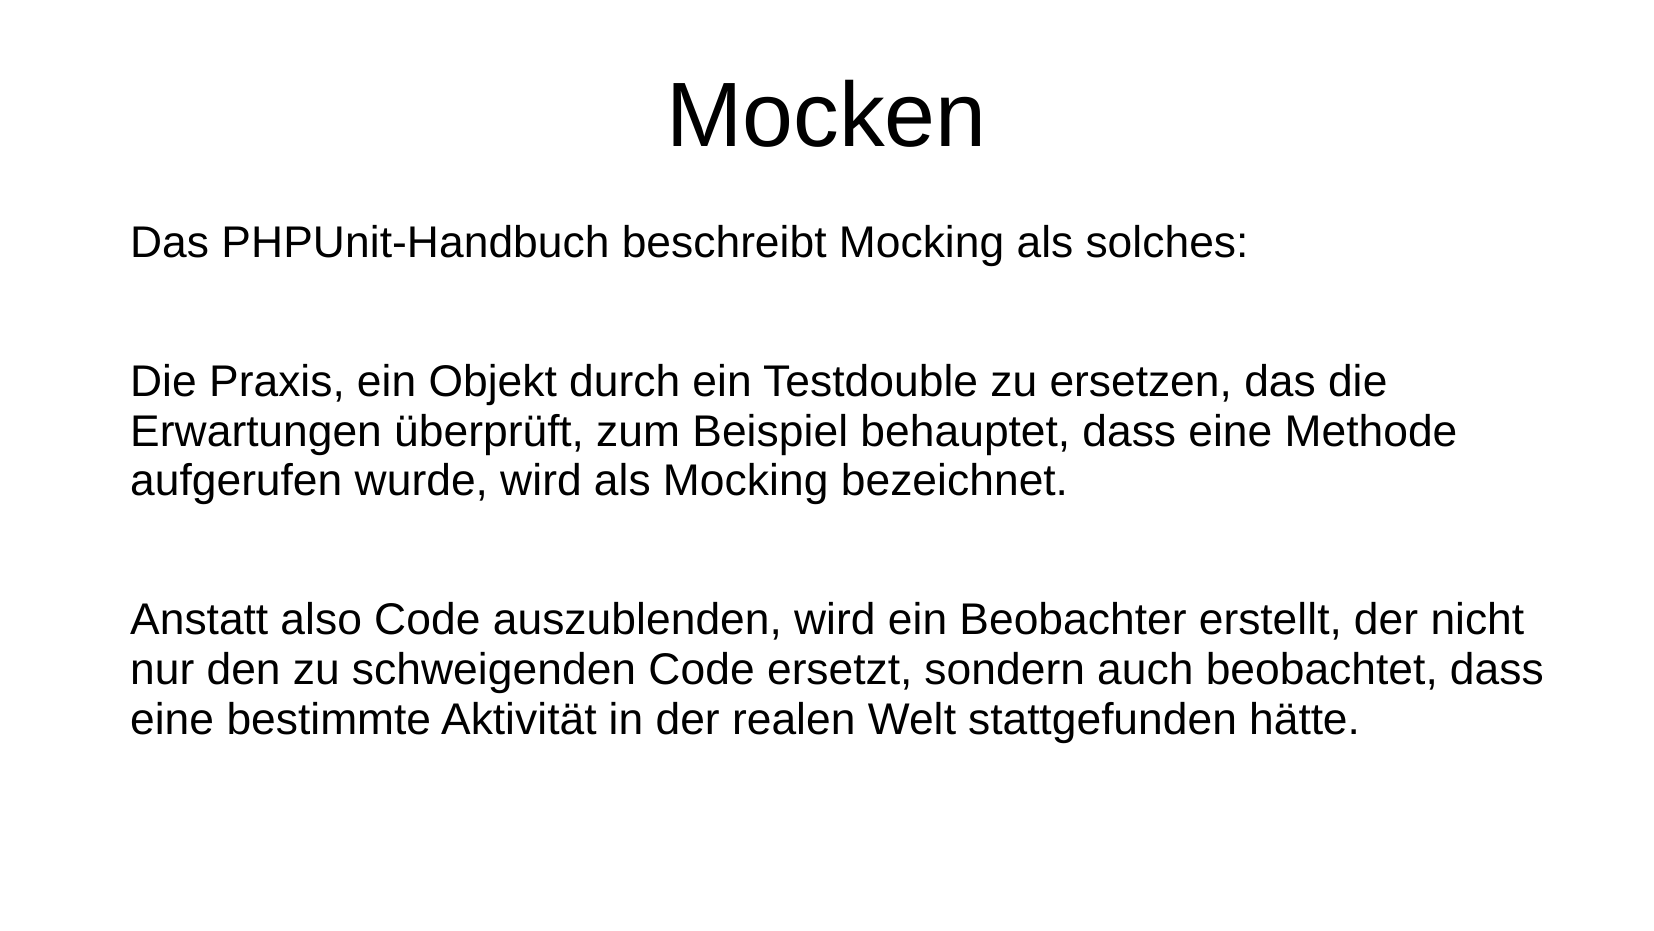

# Mocken
Das PHPUnit-Handbuch beschreibt Mocking als solches:
Die Praxis, ein Objekt durch ein Testdouble zu ersetzen, das die Erwartungen überprüft, zum Beispiel behauptet, dass eine Methode aufgerufen wurde, wird als Mocking bezeichnet.
Anstatt also Code auszublenden, wird ein Beobachter erstellt, der nicht nur den zu schweigenden Code ersetzt, sondern auch beobachtet, dass eine bestimmte Aktivität in der realen Welt stattgefunden hätte.